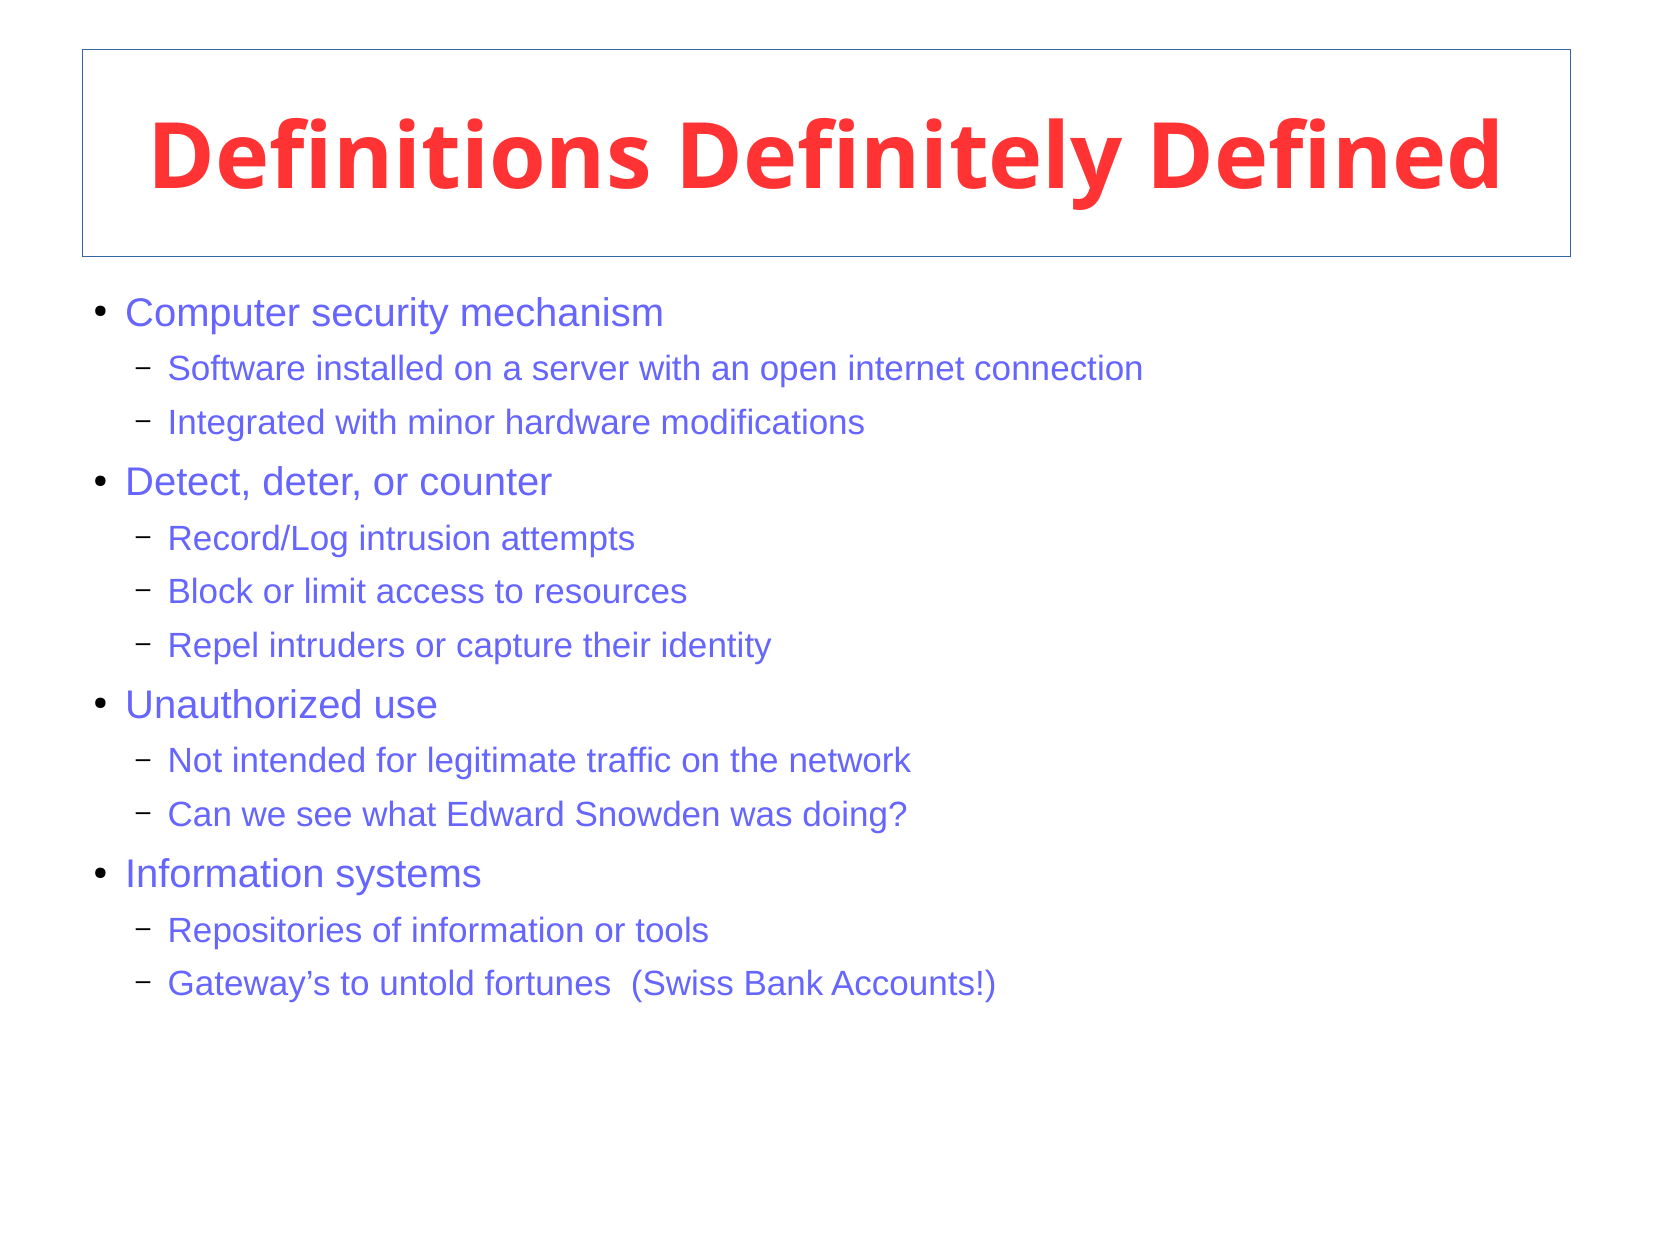

# Definitions Definitely Defined
Computer security mechanism
Software installed on a server with an open internet connection
Integrated with minor hardware modifications
Detect, deter, or counter
Record/Log intrusion attempts
Block or limit access to resources
Repel intruders or capture their identity
Unauthorized use
Not intended for legitimate traffic on the network
Can we see what Edward Snowden was doing?
Information systems
Repositories of information or tools
Gateway’s to untold fortunes (Swiss Bank Accounts!)